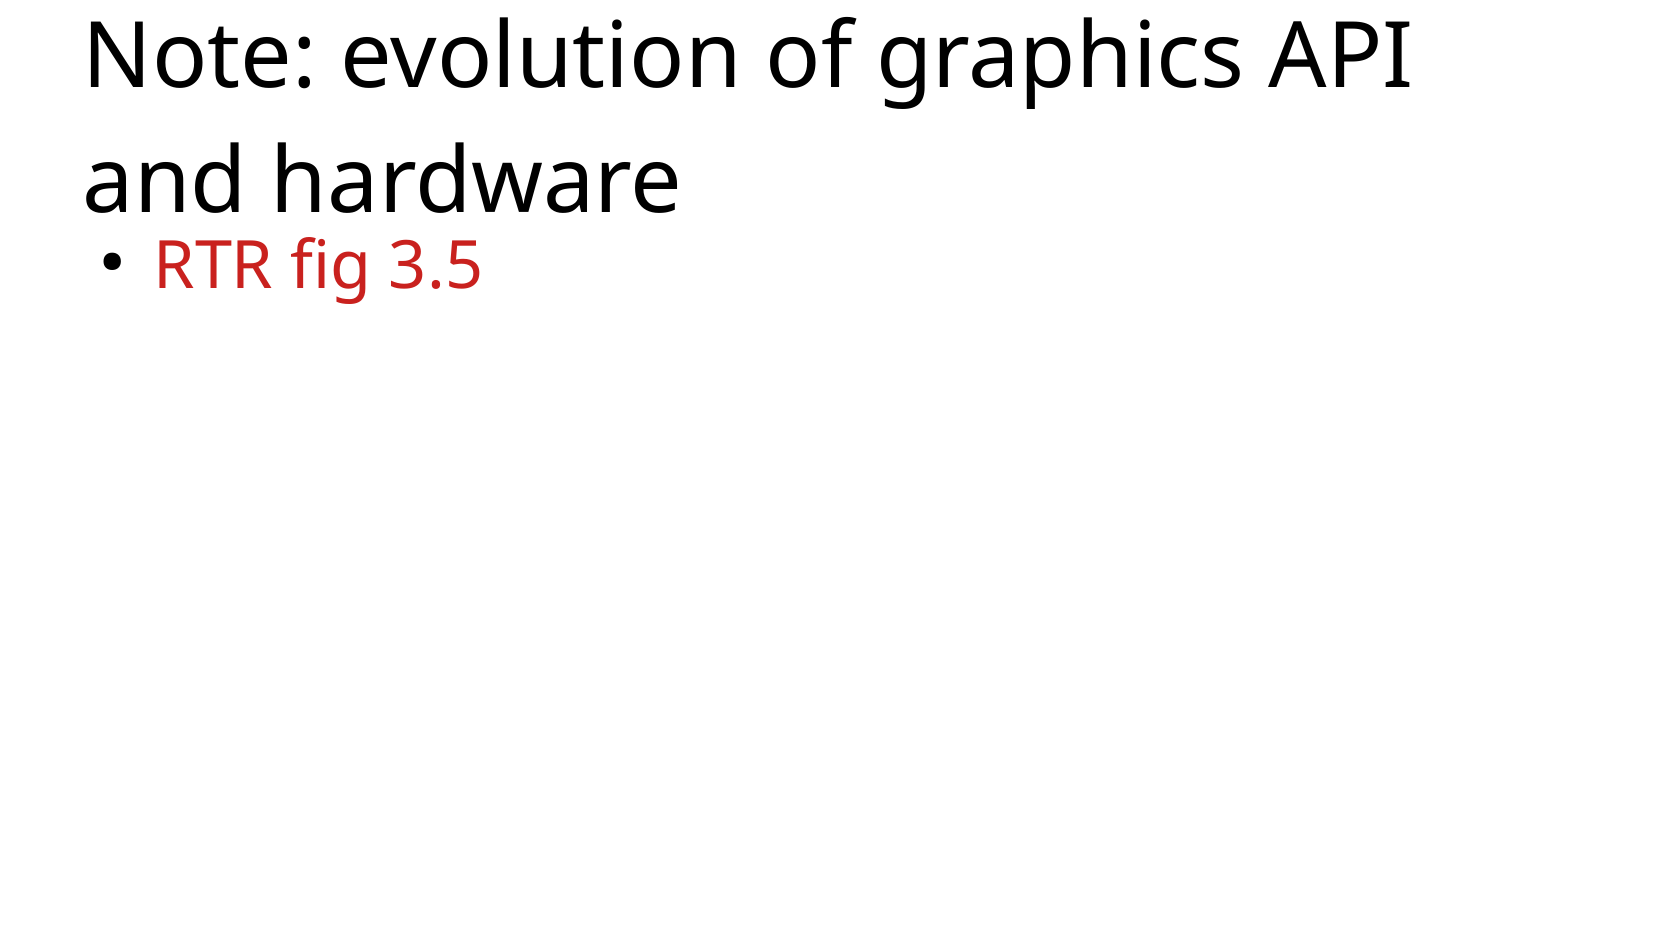

# Note: evolution of graphics API and hardware
RTR fig 3.5